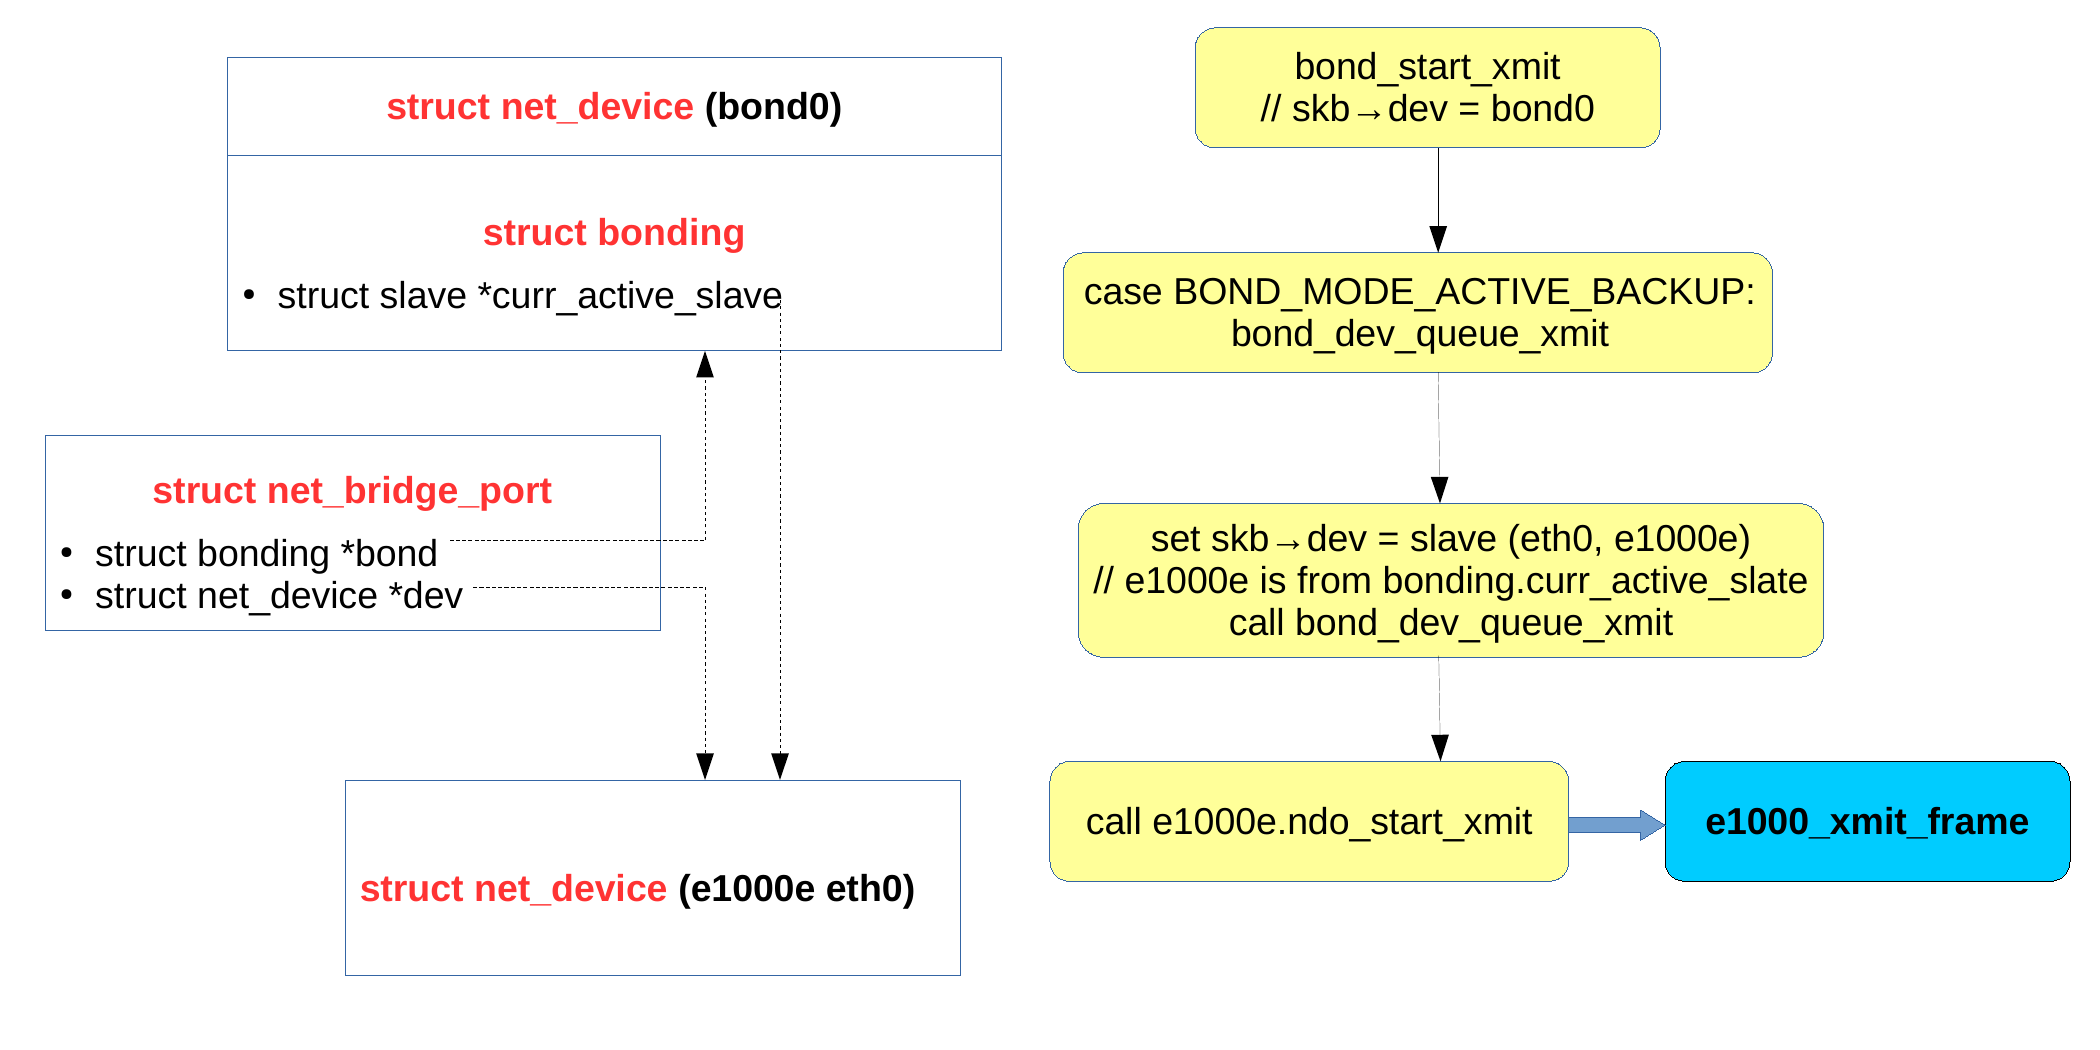

bond_start_xmit
// skb→dev = bond0
struct net_device (bond0)
struct bonding
struct slave *curr_active_slave
case BOND_MODE_ACTIVE_BACKUP:
bond_dev_queue_xmit
struct net_bridge_port
struct bonding *bond
struct net_device *dev
set skb→dev = slave (eth0, e1000e)
// e1000e is from bonding.curr_active_slate
call bond_dev_queue_xmit
call e1000e.ndo_start_xmit
e1000_xmit_frame
struct net_device (e1000e eth0)